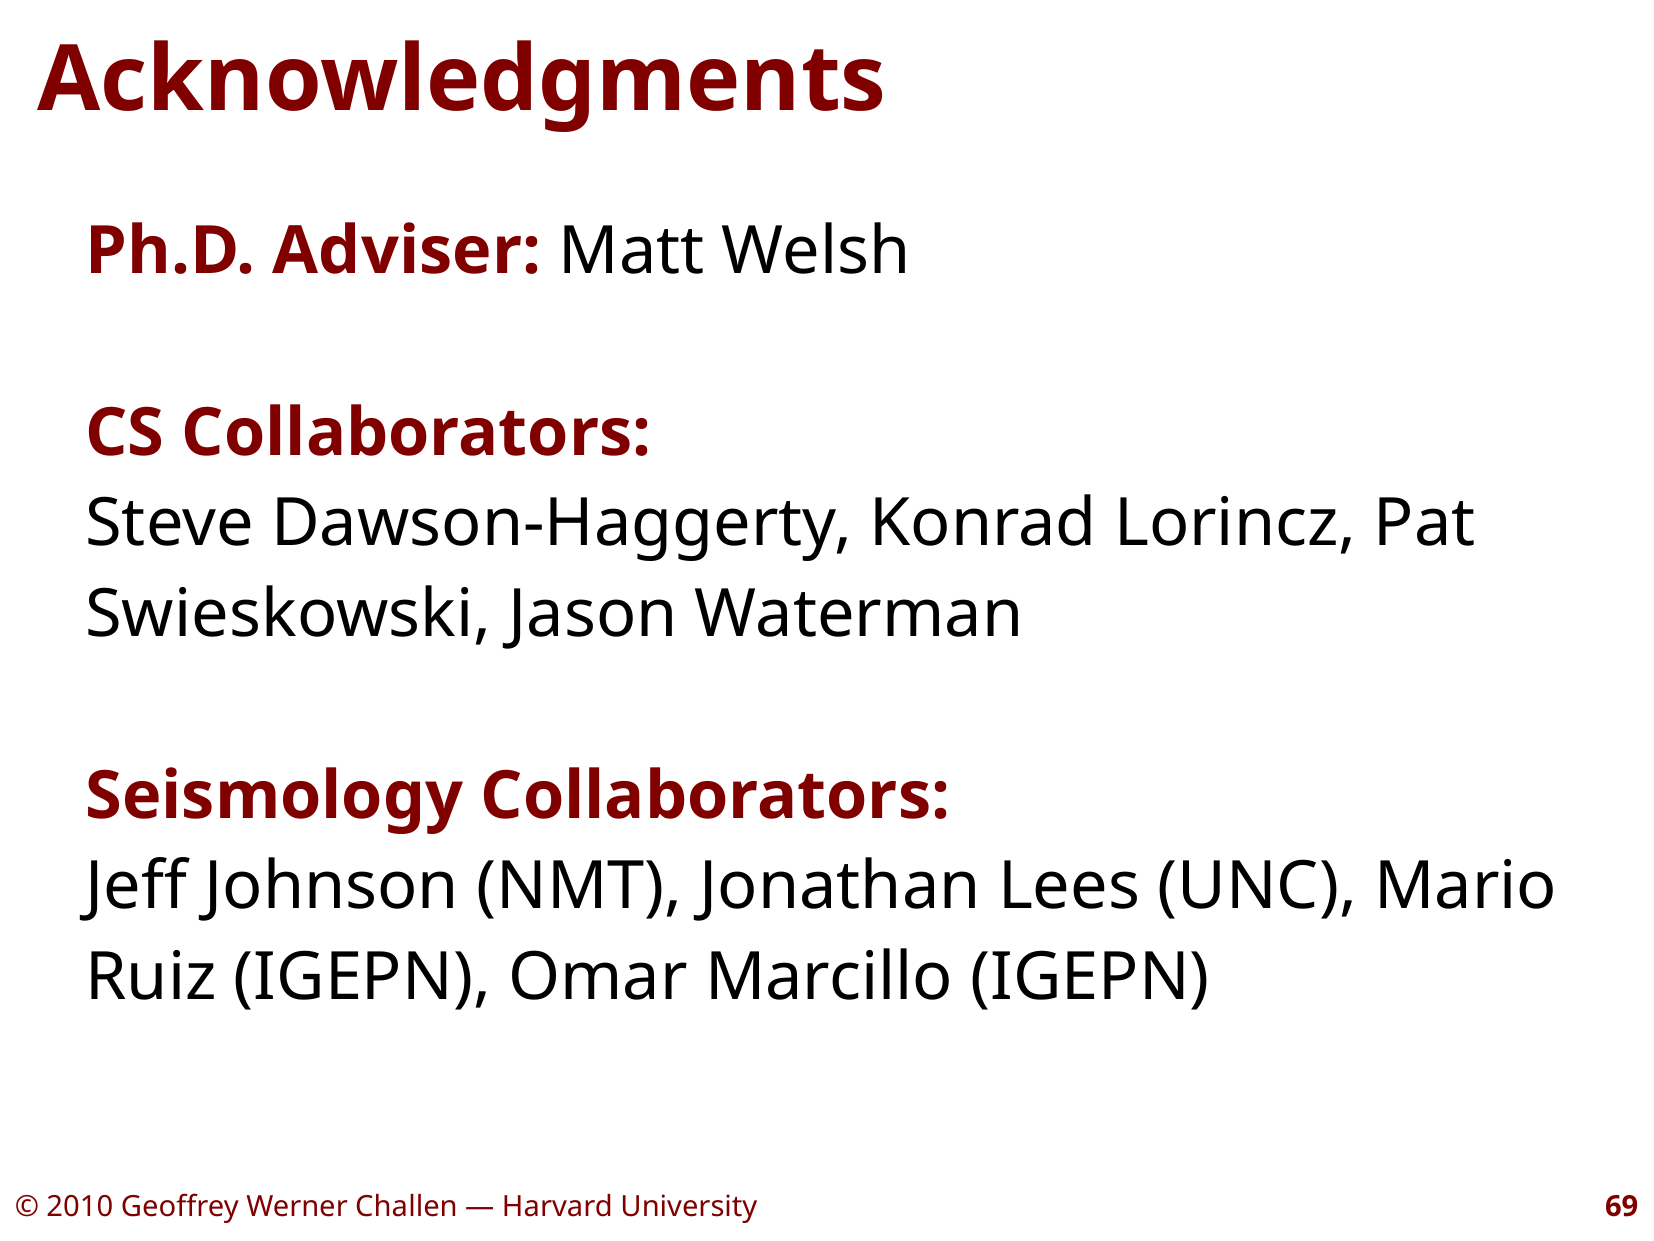

# Acknowledgments
Ph.D. Adviser: Matt Welsh
CS Collaborators:
Steve Dawson-Haggerty, Konrad Lorincz, Pat Swieskowski, Jason Waterman
Seismology Collaborators:
Jeff Johnson (NMT), Jonathan Lees (UNC), Mario Ruiz (IGEPN), Omar Marcillo (IGEPN)
69